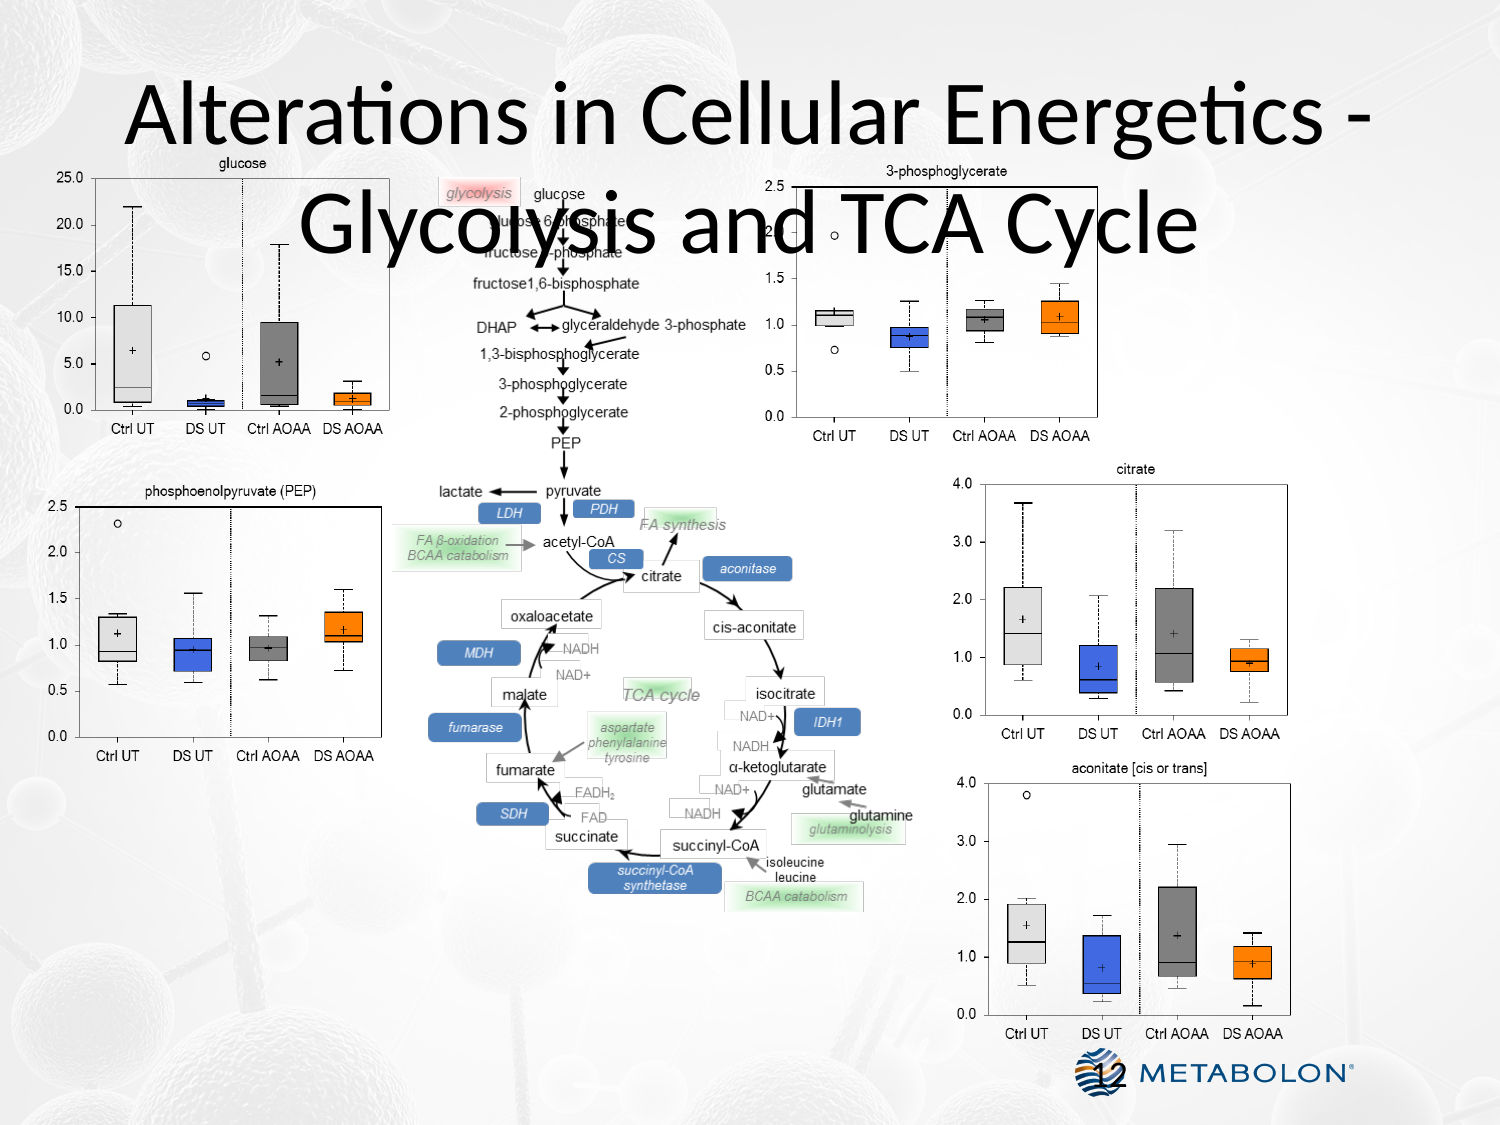

# Alterations in Cellular Energetics - Glycolysis and TCA Cycle